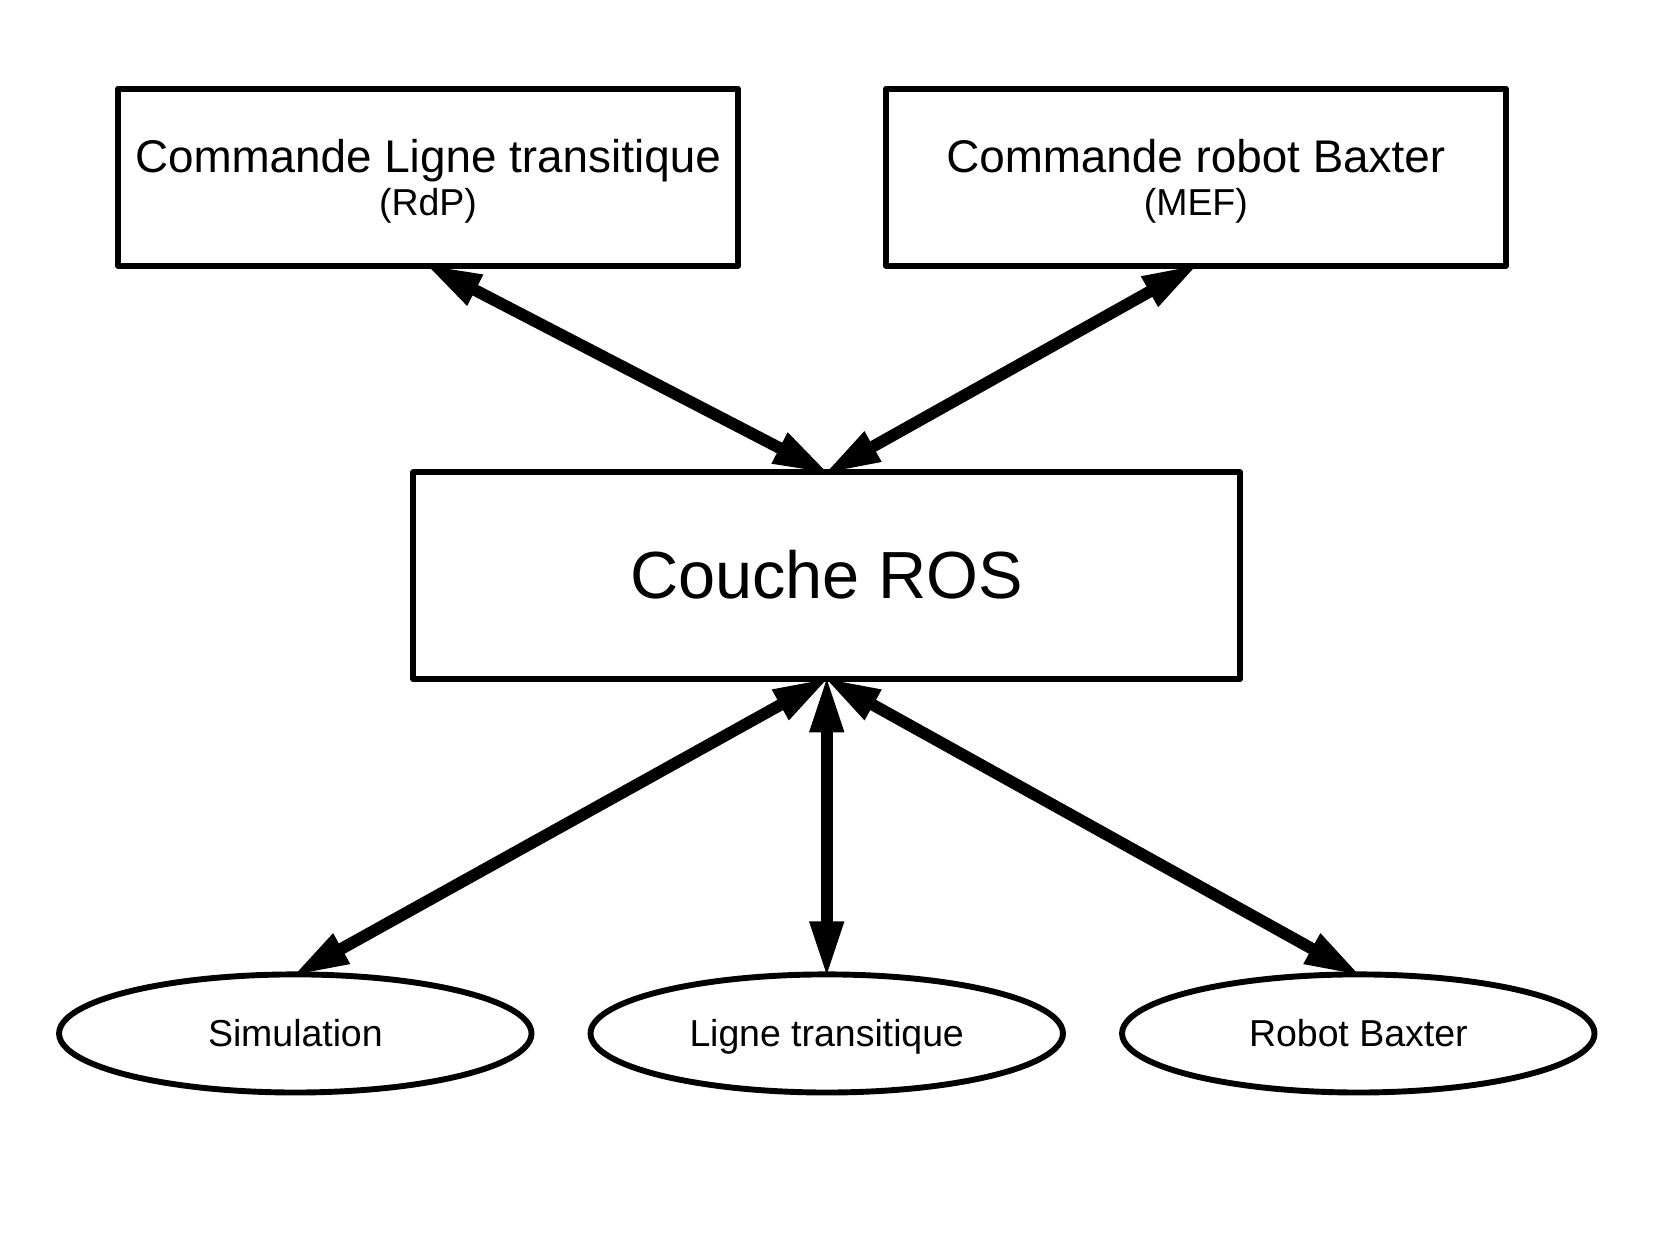

Commande Ligne transitique
(RdP)
Commande robot Baxter
(MEF)
Couche ROS
Simulation
Ligne transitique
Robot Baxter